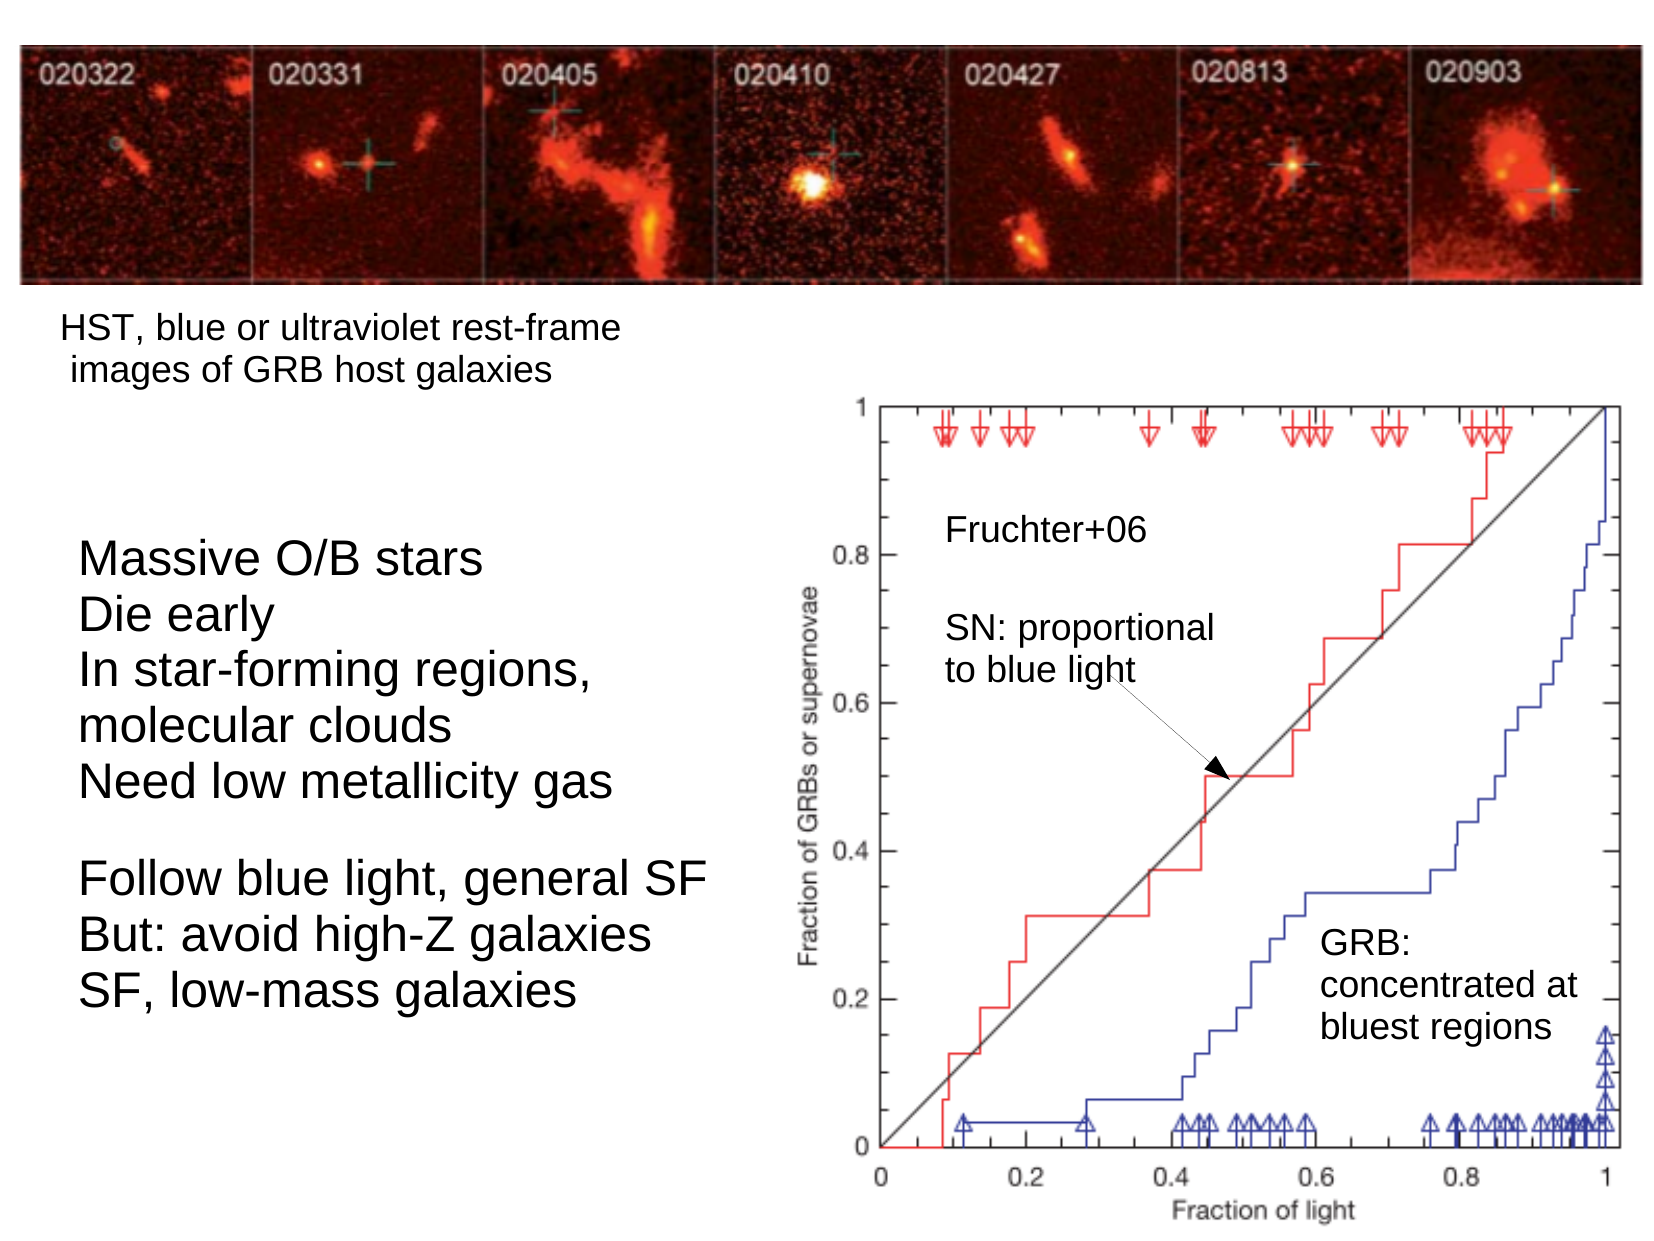

#
HST, blue or ultraviolet rest-frame images of GRB host galaxies
Fruchter+06
Massive O/B stars
Die early
In star-forming regions, molecular clouds
Need low metallicity gas
Follow blue light, general SF
But: avoid high-Z galaxies
SF, low-mass galaxies
SN: proportional
to blue light
GRB:
concentrated at bluest regions